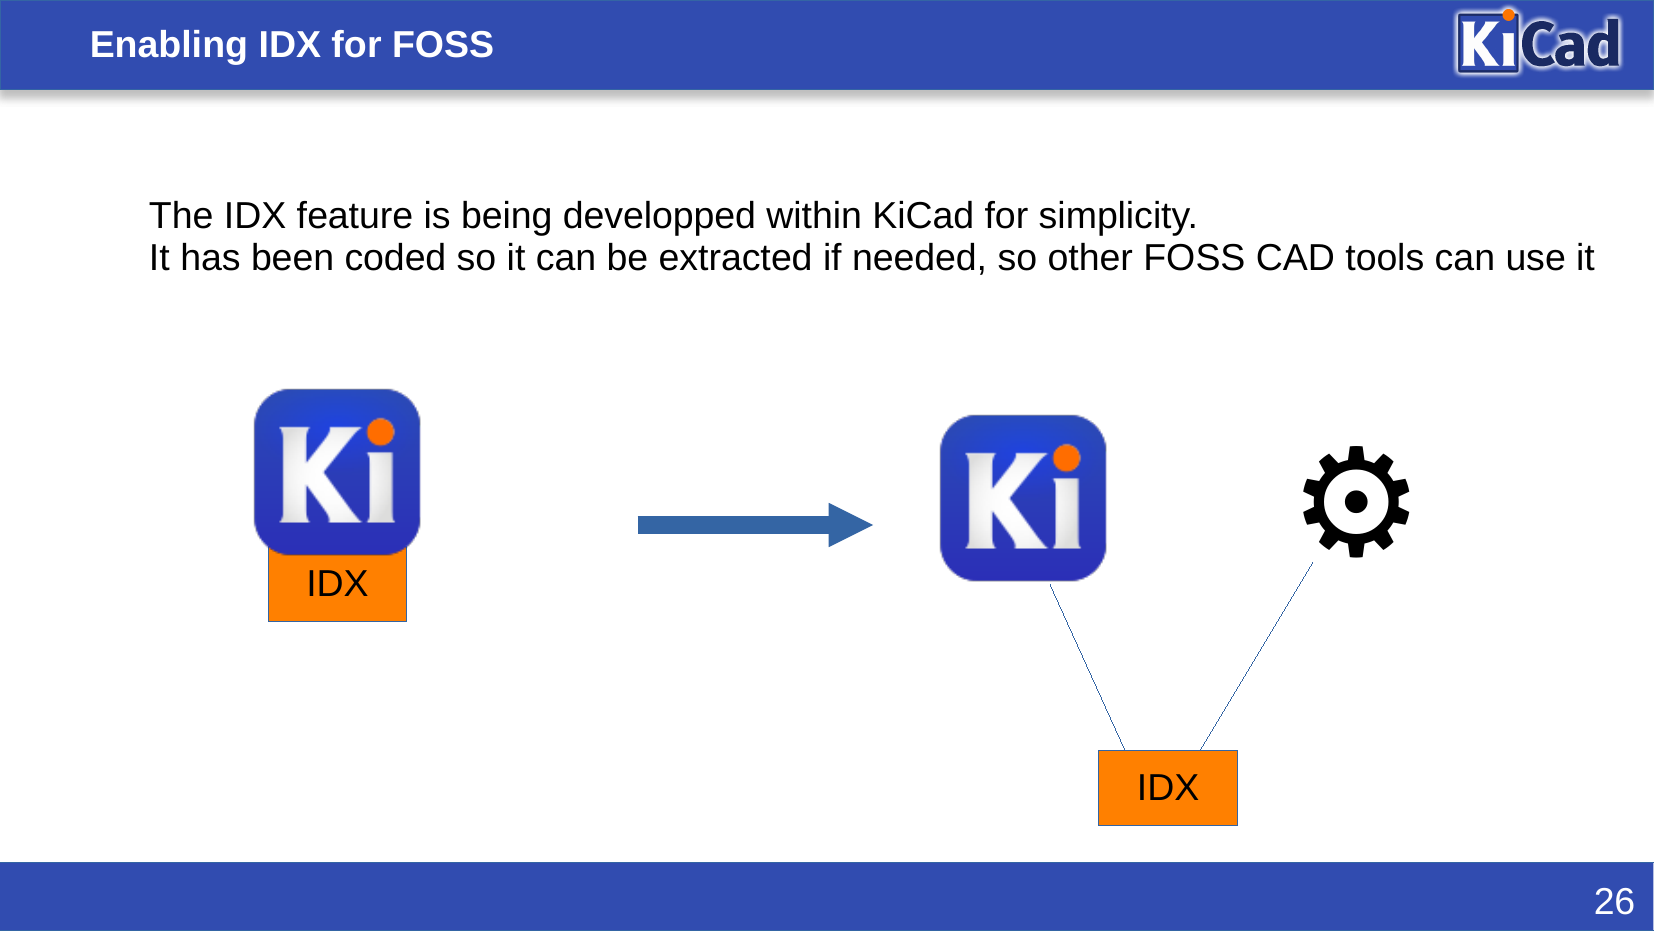

Enabling IDX for FOSS
The IDX feature is being developped within KiCad for simplicity.
It has been coded so it can be extracted if needed, so other FOSS CAD tools can use it
⚙️
IDX
IDX